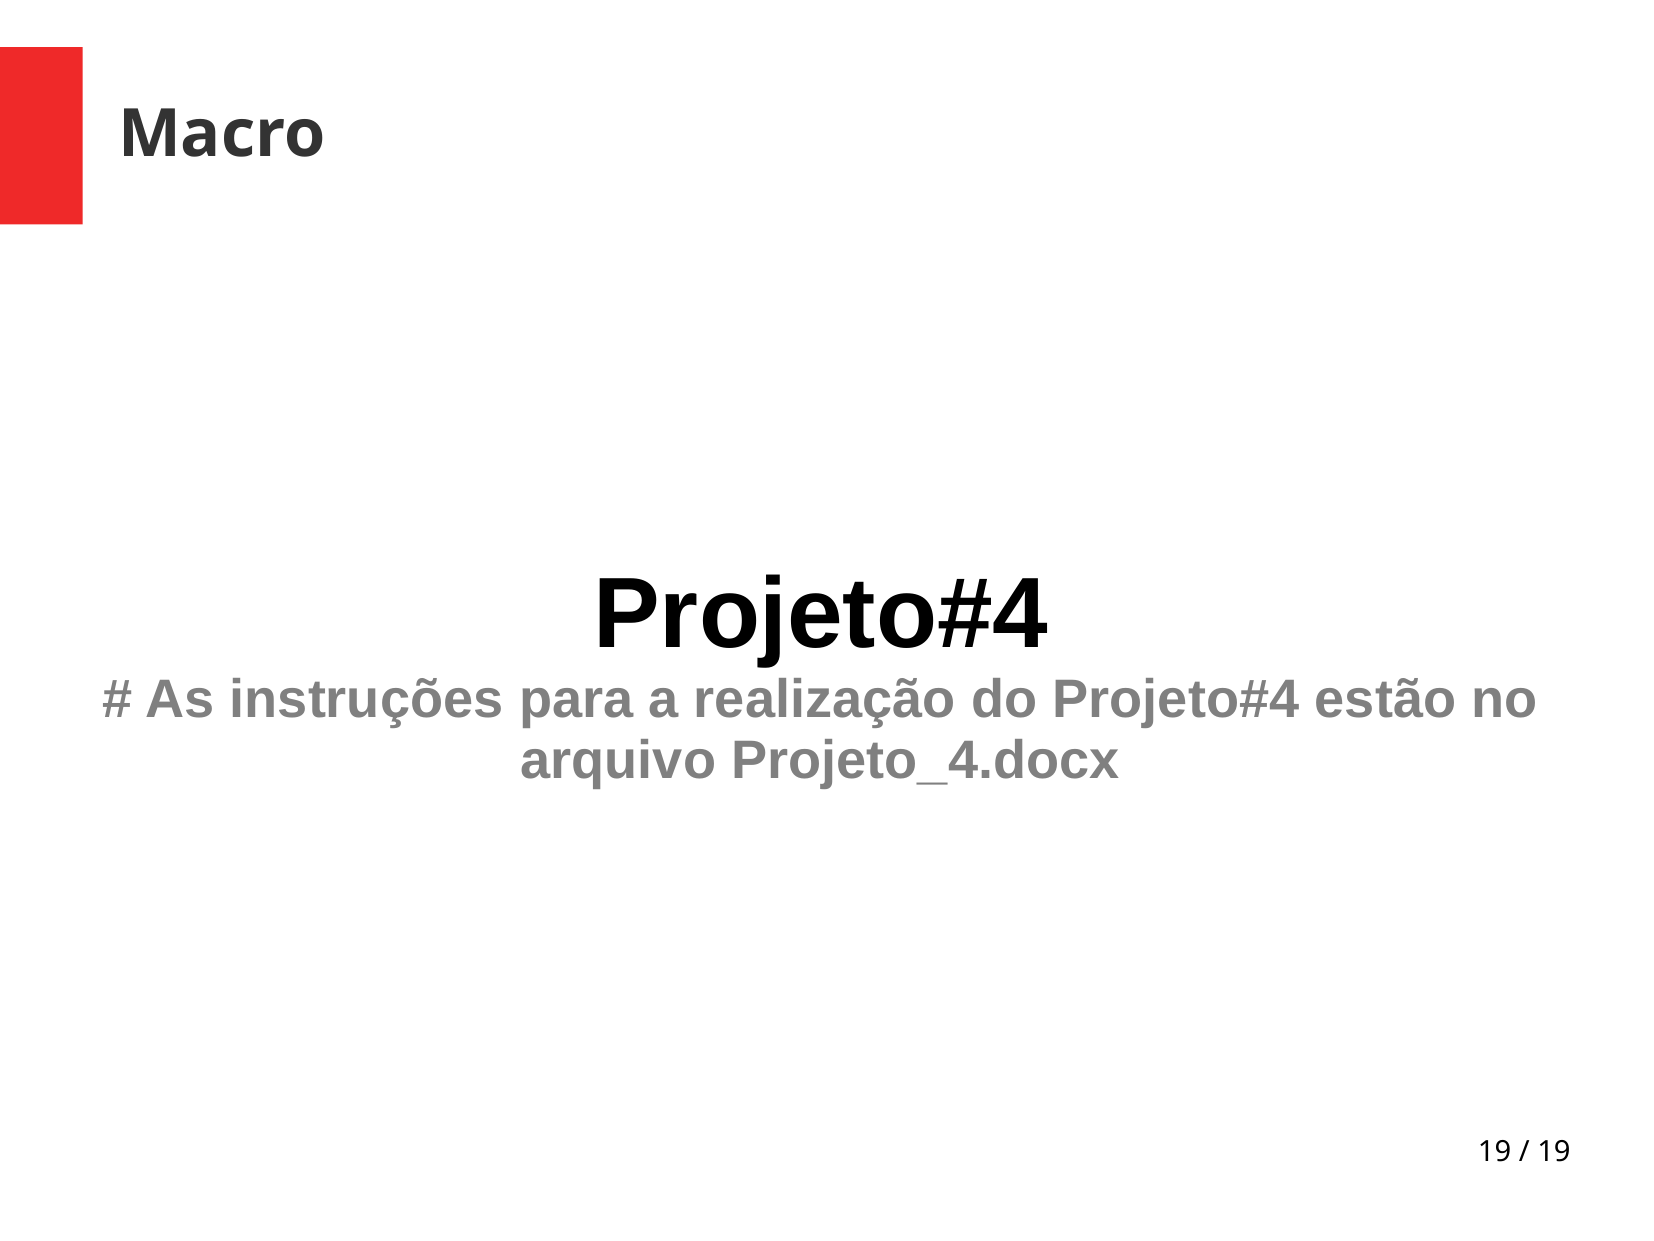

# Macro
Projeto#4
# As instruções para a realização do Projeto#4 estão no arquivo Projeto_4.docx
19